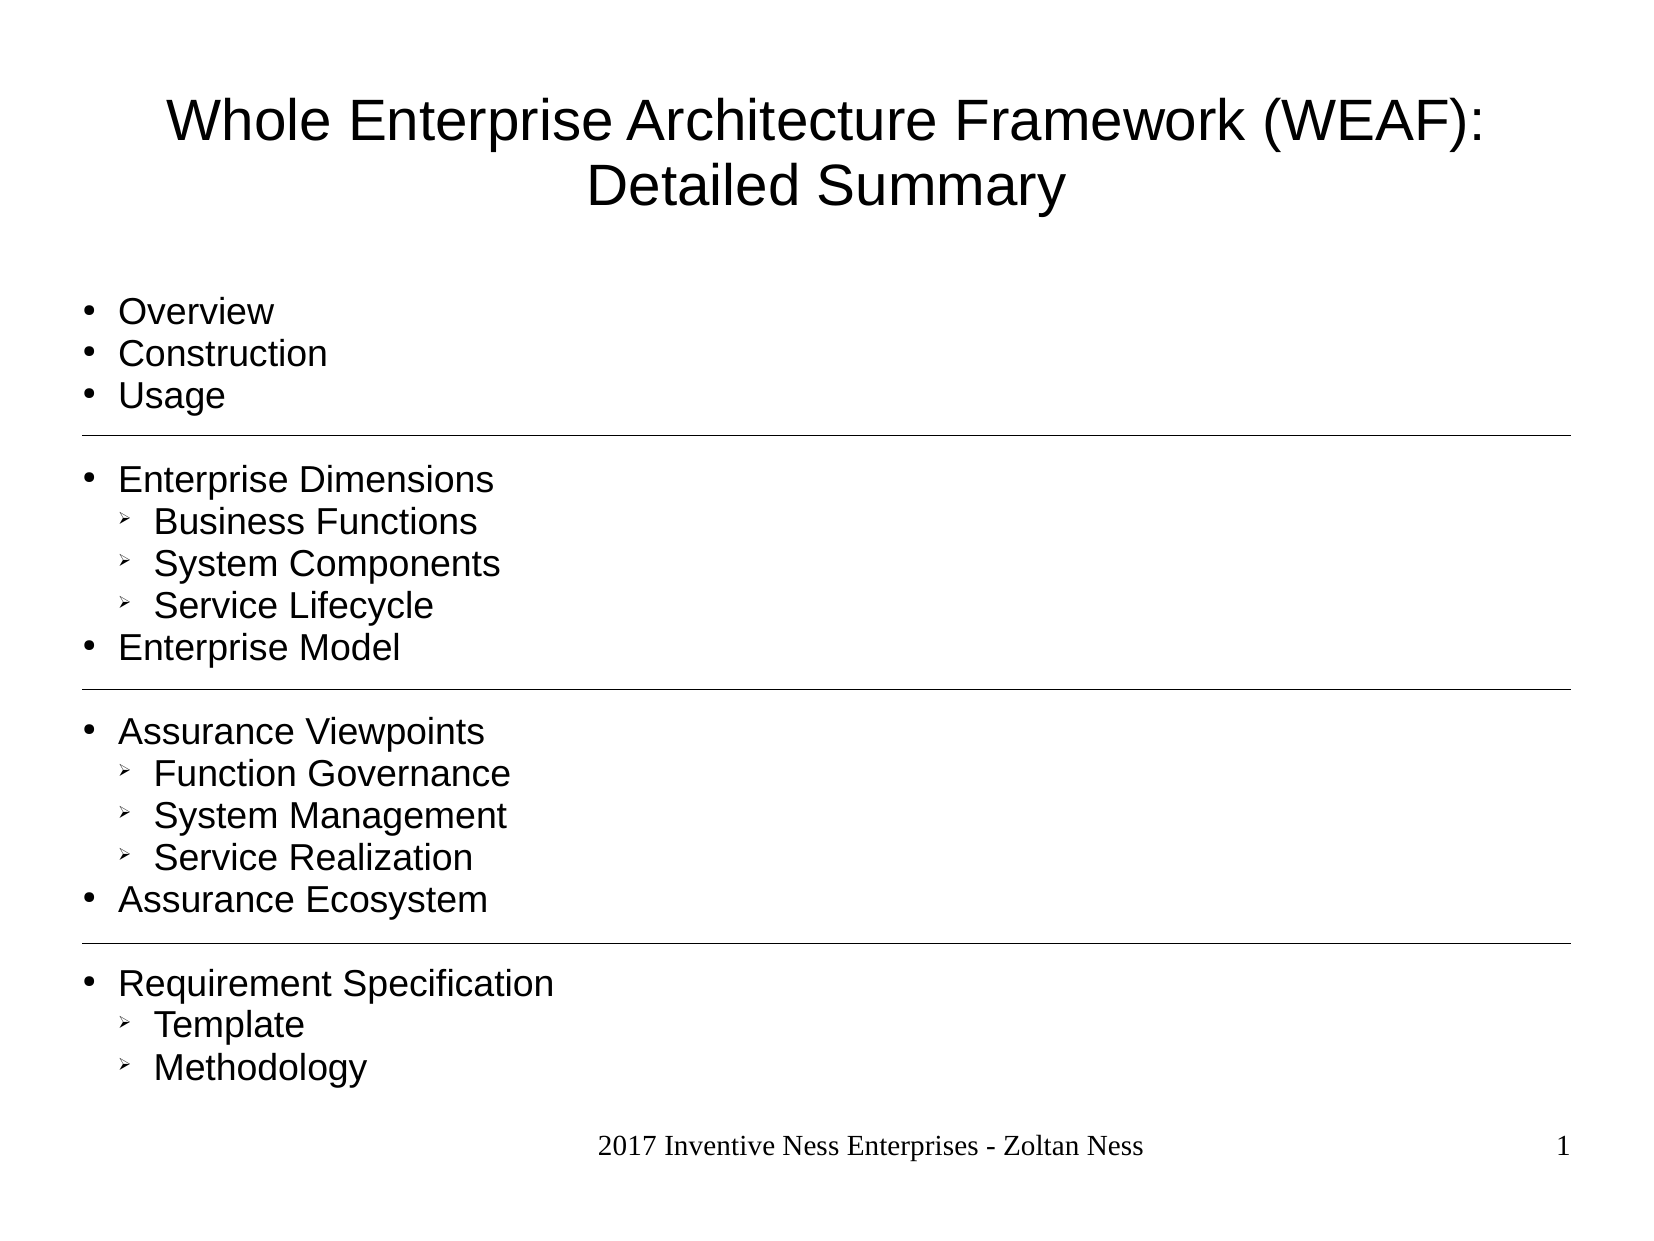

# Whole Enterprise Architecture Framework (WEAF): Detailed Summary
Overview
Construction
Usage
Enterprise Dimensions
Business Functions
System Components
Service Lifecycle
Enterprise Model
Assurance Viewpoints
Function Governance
System Management
Service Realization
Assurance Ecosystem
Requirement Specification
Template
Methodology
 2017 Inventive Ness Enterprises - Zoltan Ness
1